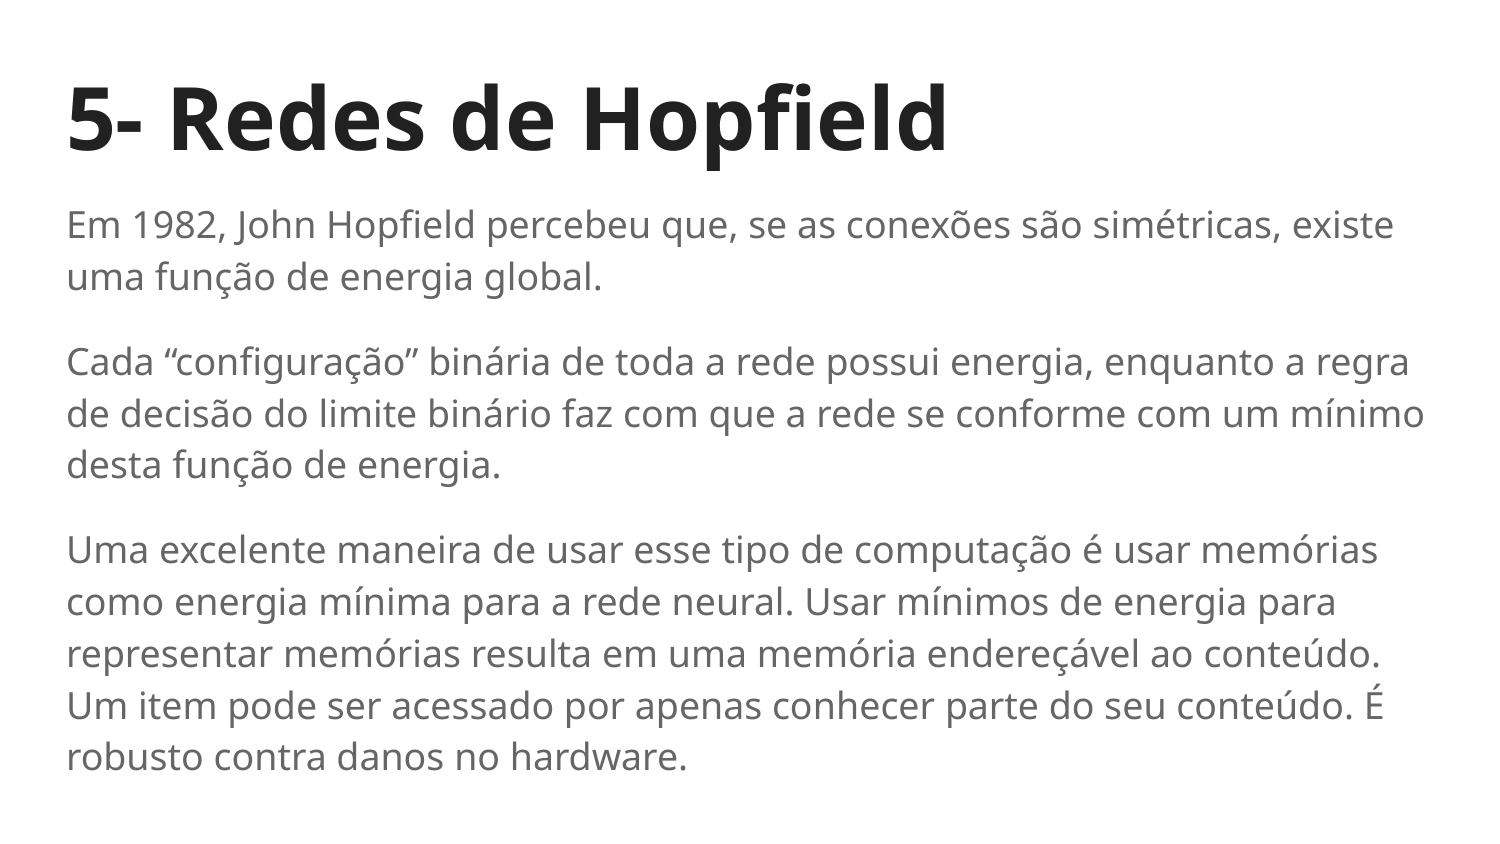

# 5- Redes de Hopfield
Em 1982, John Hopfield percebeu que, se as conexões são simétricas, existe uma função de energia global.
Cada “configuração” binária de toda a rede possui energia, enquanto a regra de decisão do limite binário faz com que a rede se conforme com um mínimo desta função de energia.
Uma excelente maneira de usar esse tipo de computação é usar memórias como energia mínima para a rede neural. Usar mínimos de energia para representar memórias resulta em uma memória endereçável ao conteúdo. Um item pode ser acessado por apenas conhecer parte do seu conteúdo. É robusto contra danos no hardware.